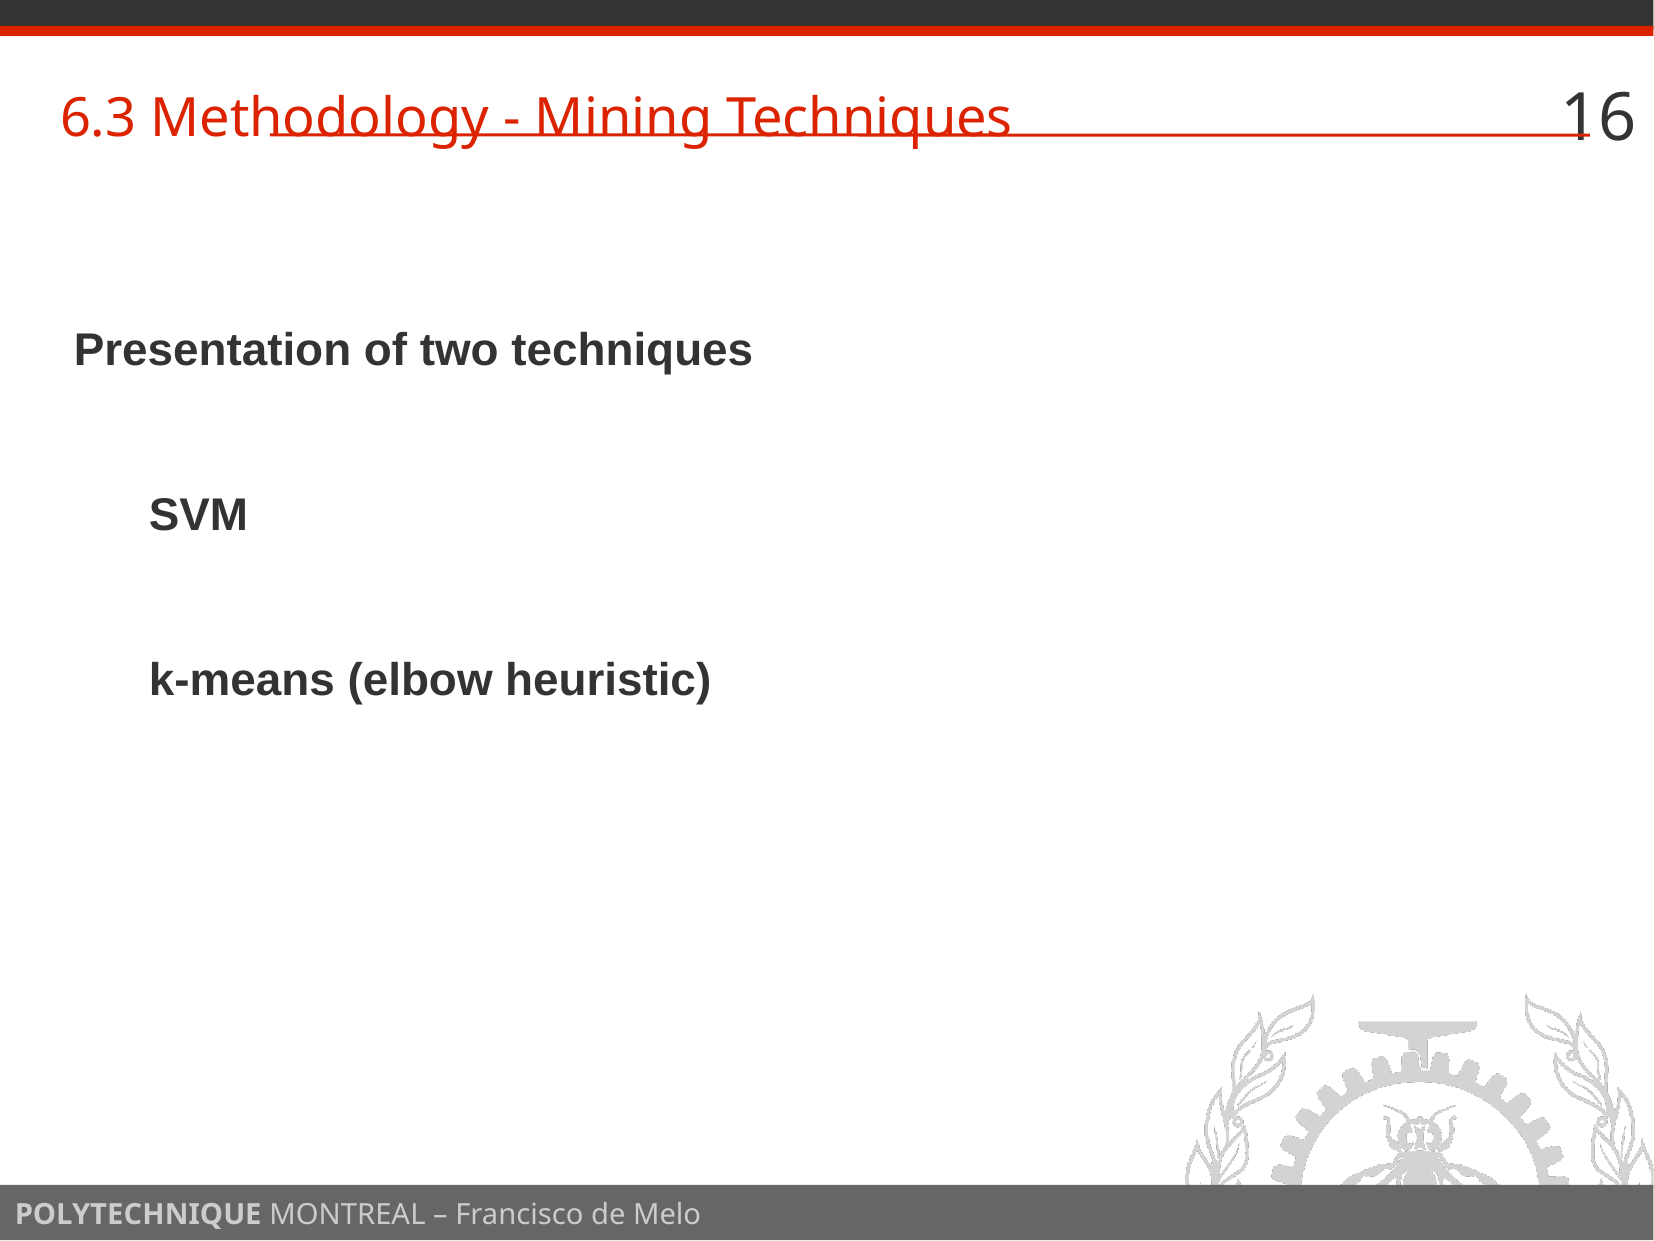

6.3 Methodology - Mining Techniques
16
Presentation of two techniques
	SVM
	k-means (elbow heuristic)
POLYTECHNIQUE MONTREAL – Francisco de Melo